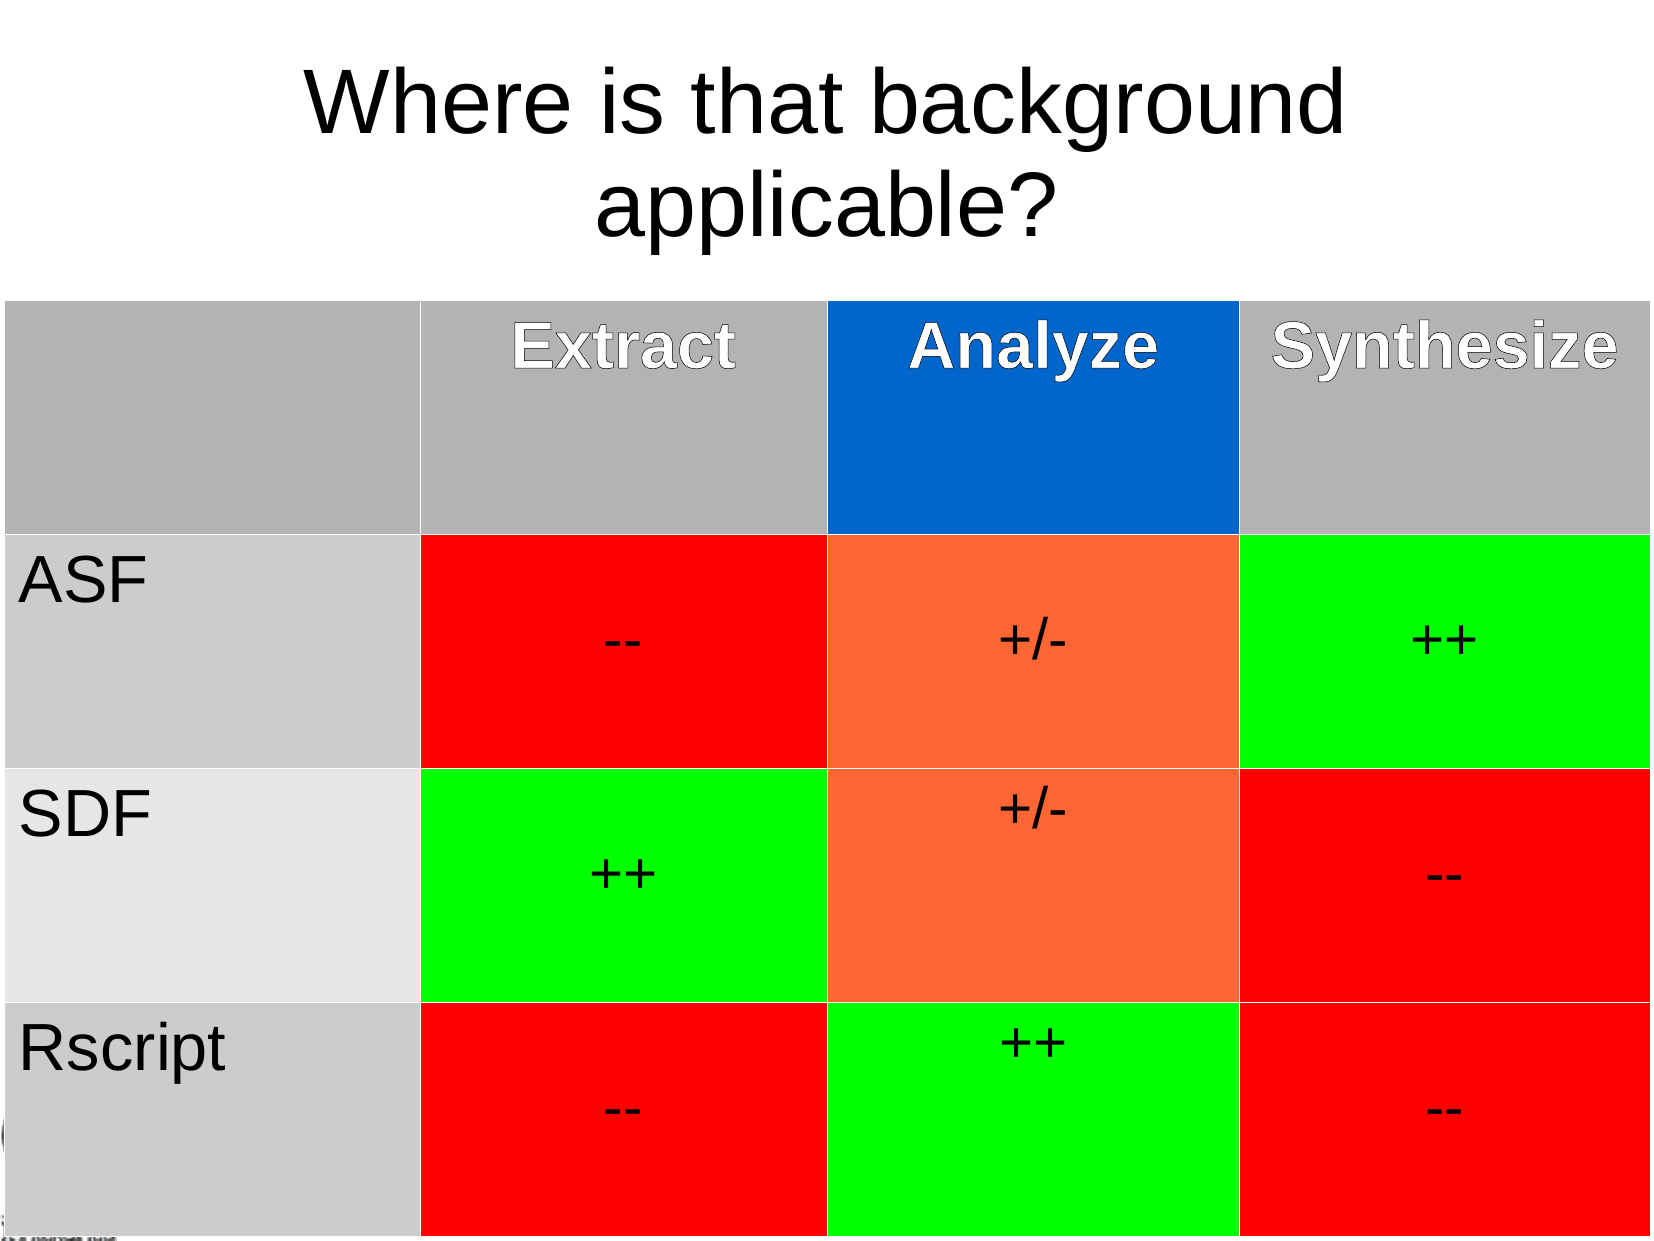

# Where is that background applicable?
| | Extract | Analyze | Synthesize |
| --- | --- | --- | --- |
| ASF | -- | +/- | ++ |
| SDF | ++ | +/- | -- |
| Rscript | -- | ++ | -- |
14